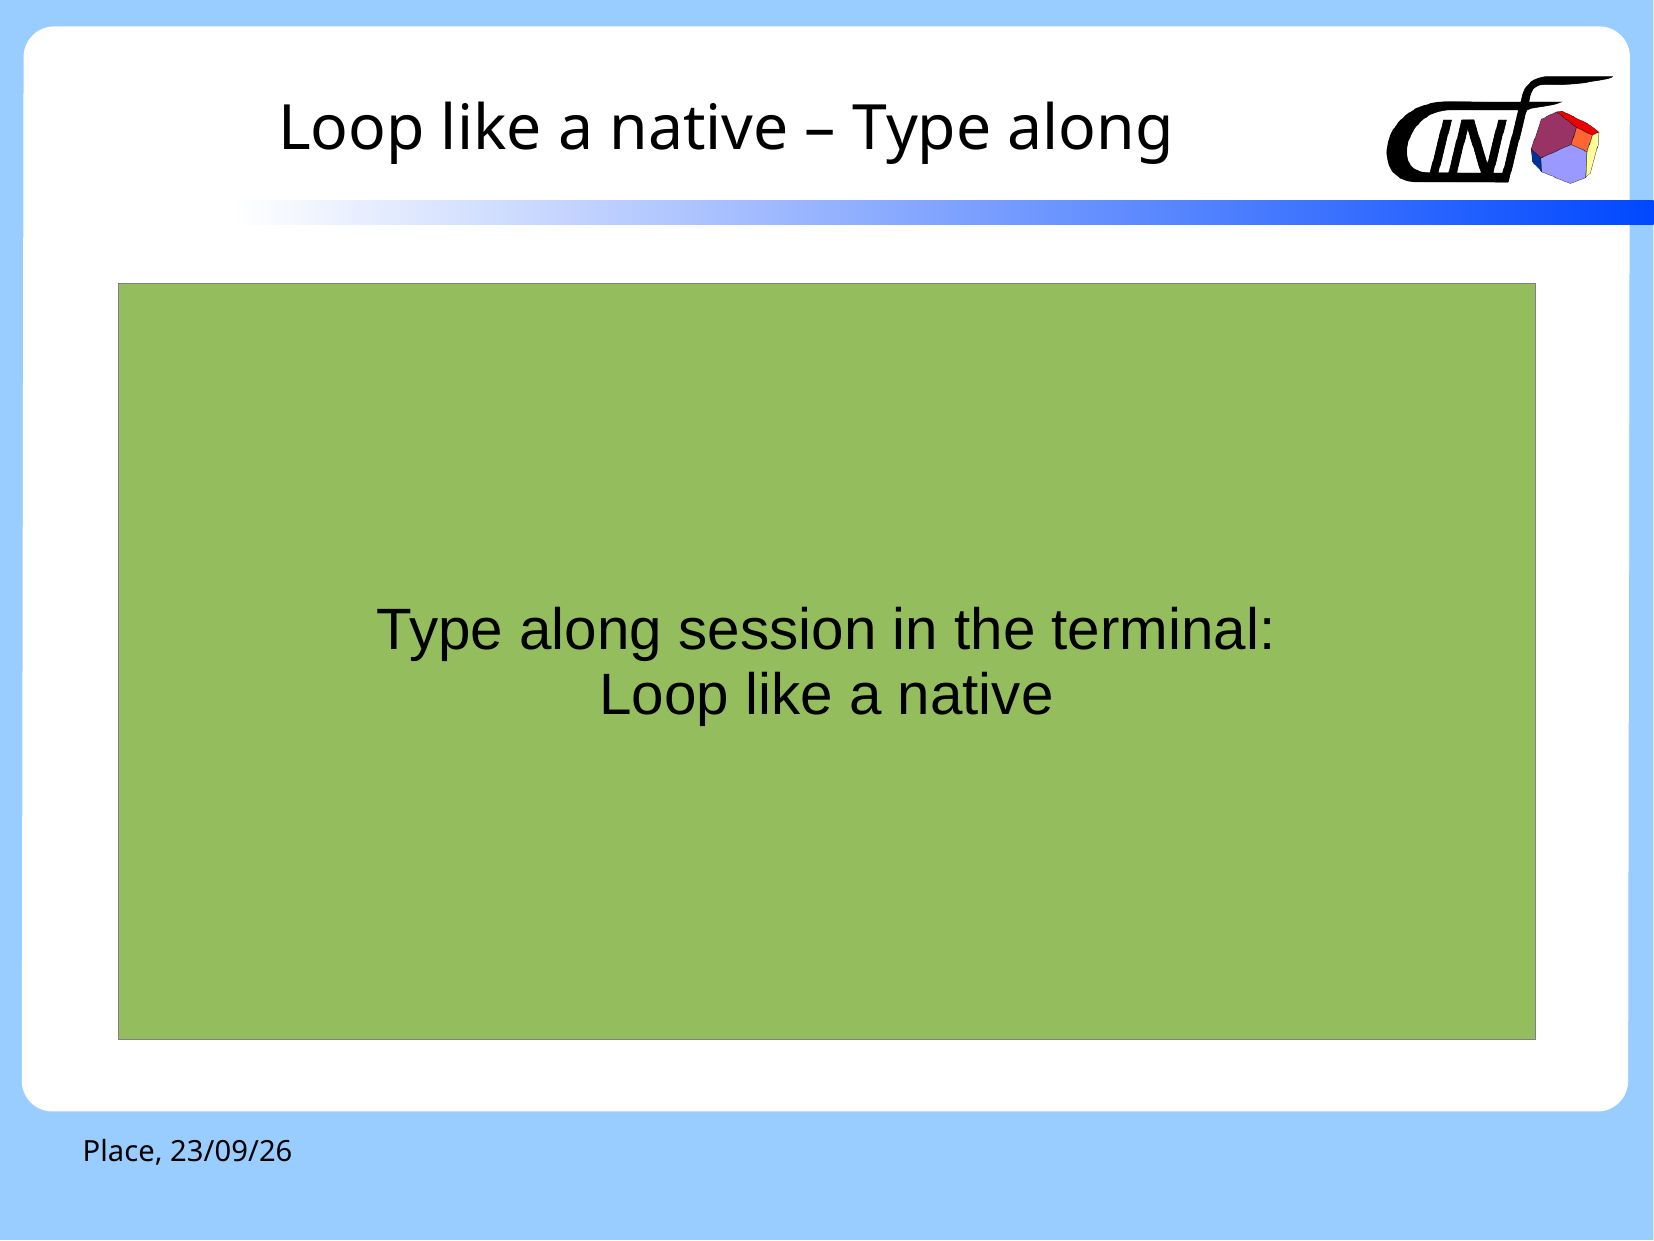

# Loop like a native – Type along
Type along session in the terminal:
Loop like a native